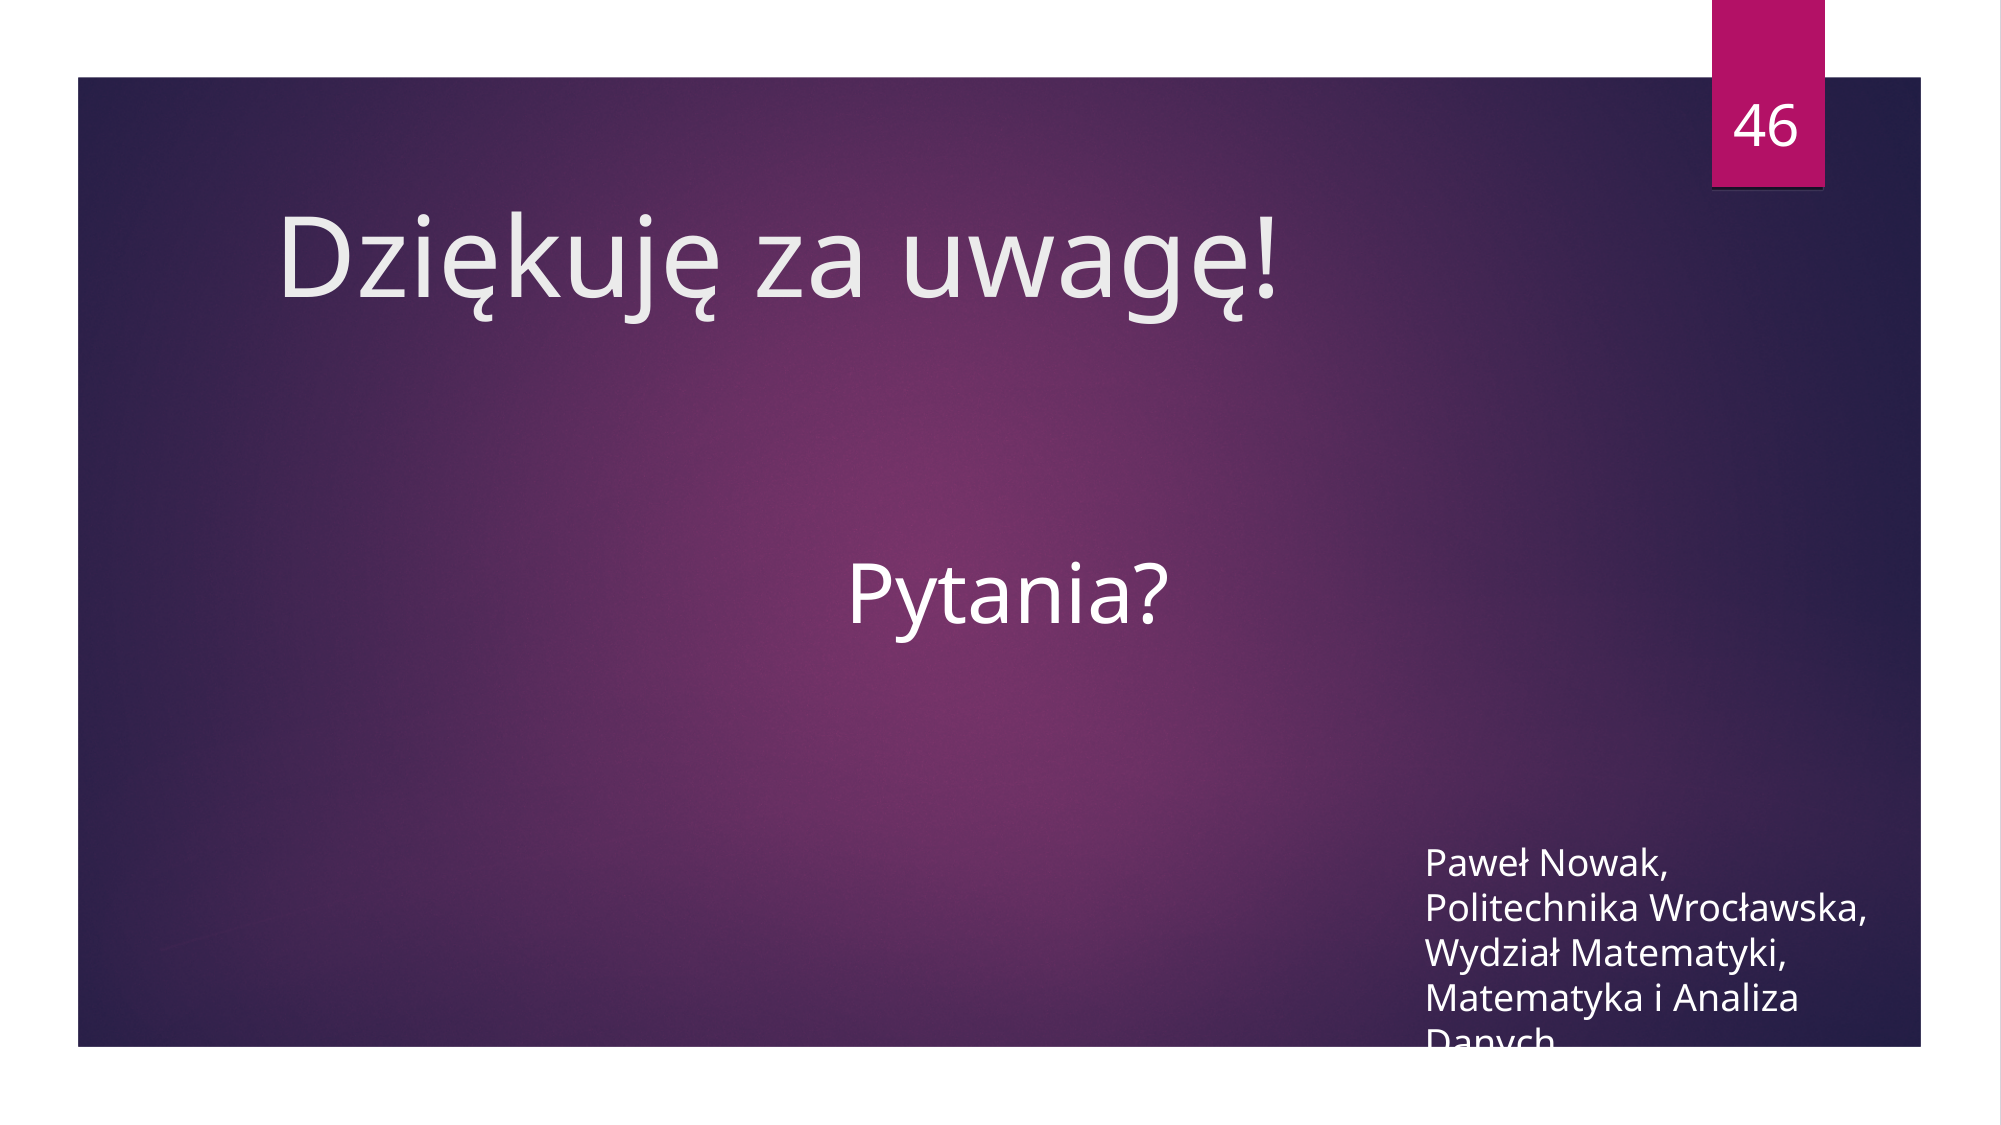

# Dziękuję za uwagę!
Pytania?
Paweł Nowak,
Politechnika Wrocławska,
Wydział Matematyki,
Matematyka i Analiza Danych